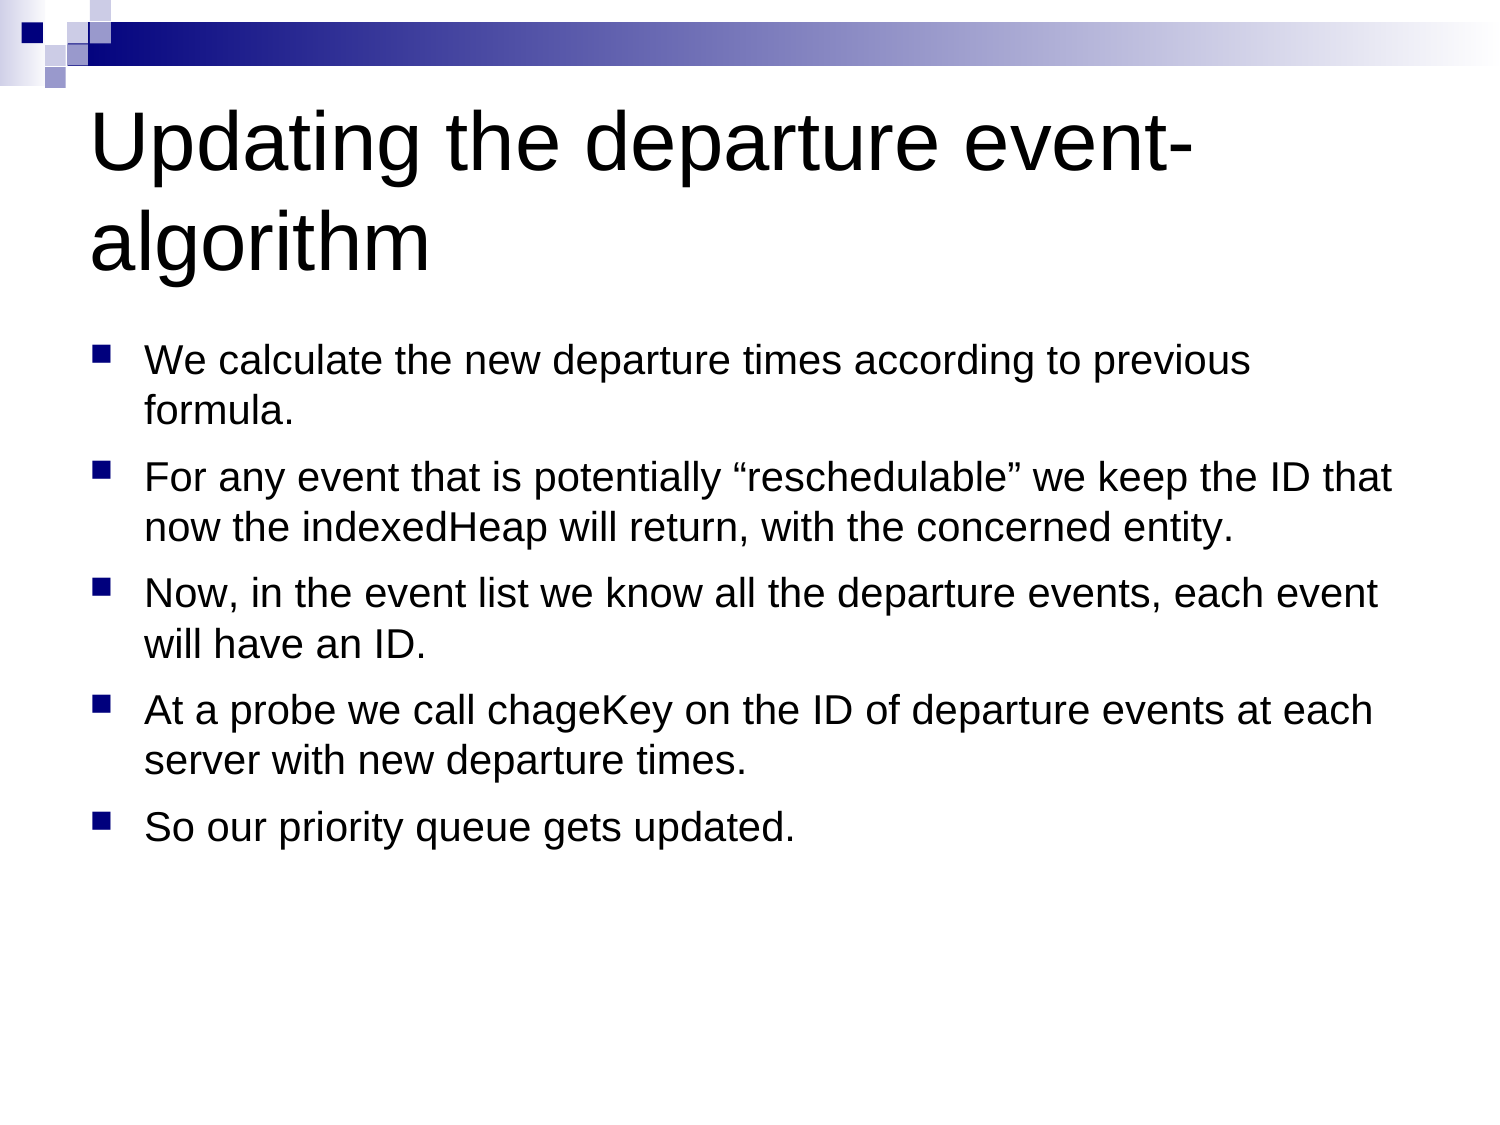

# Updating the departure event-algorithm
We calculate the new departure times according to previous formula.
For any event that is potentially “reschedulable” we keep the ID that now the indexedHeap will return, with the concerned entity.
Now, in the event list we know all the departure events, each event will have an ID.
At a probe we call chageKey on the ID of departure events at each server with new departure times.
So our priority queue gets updated.